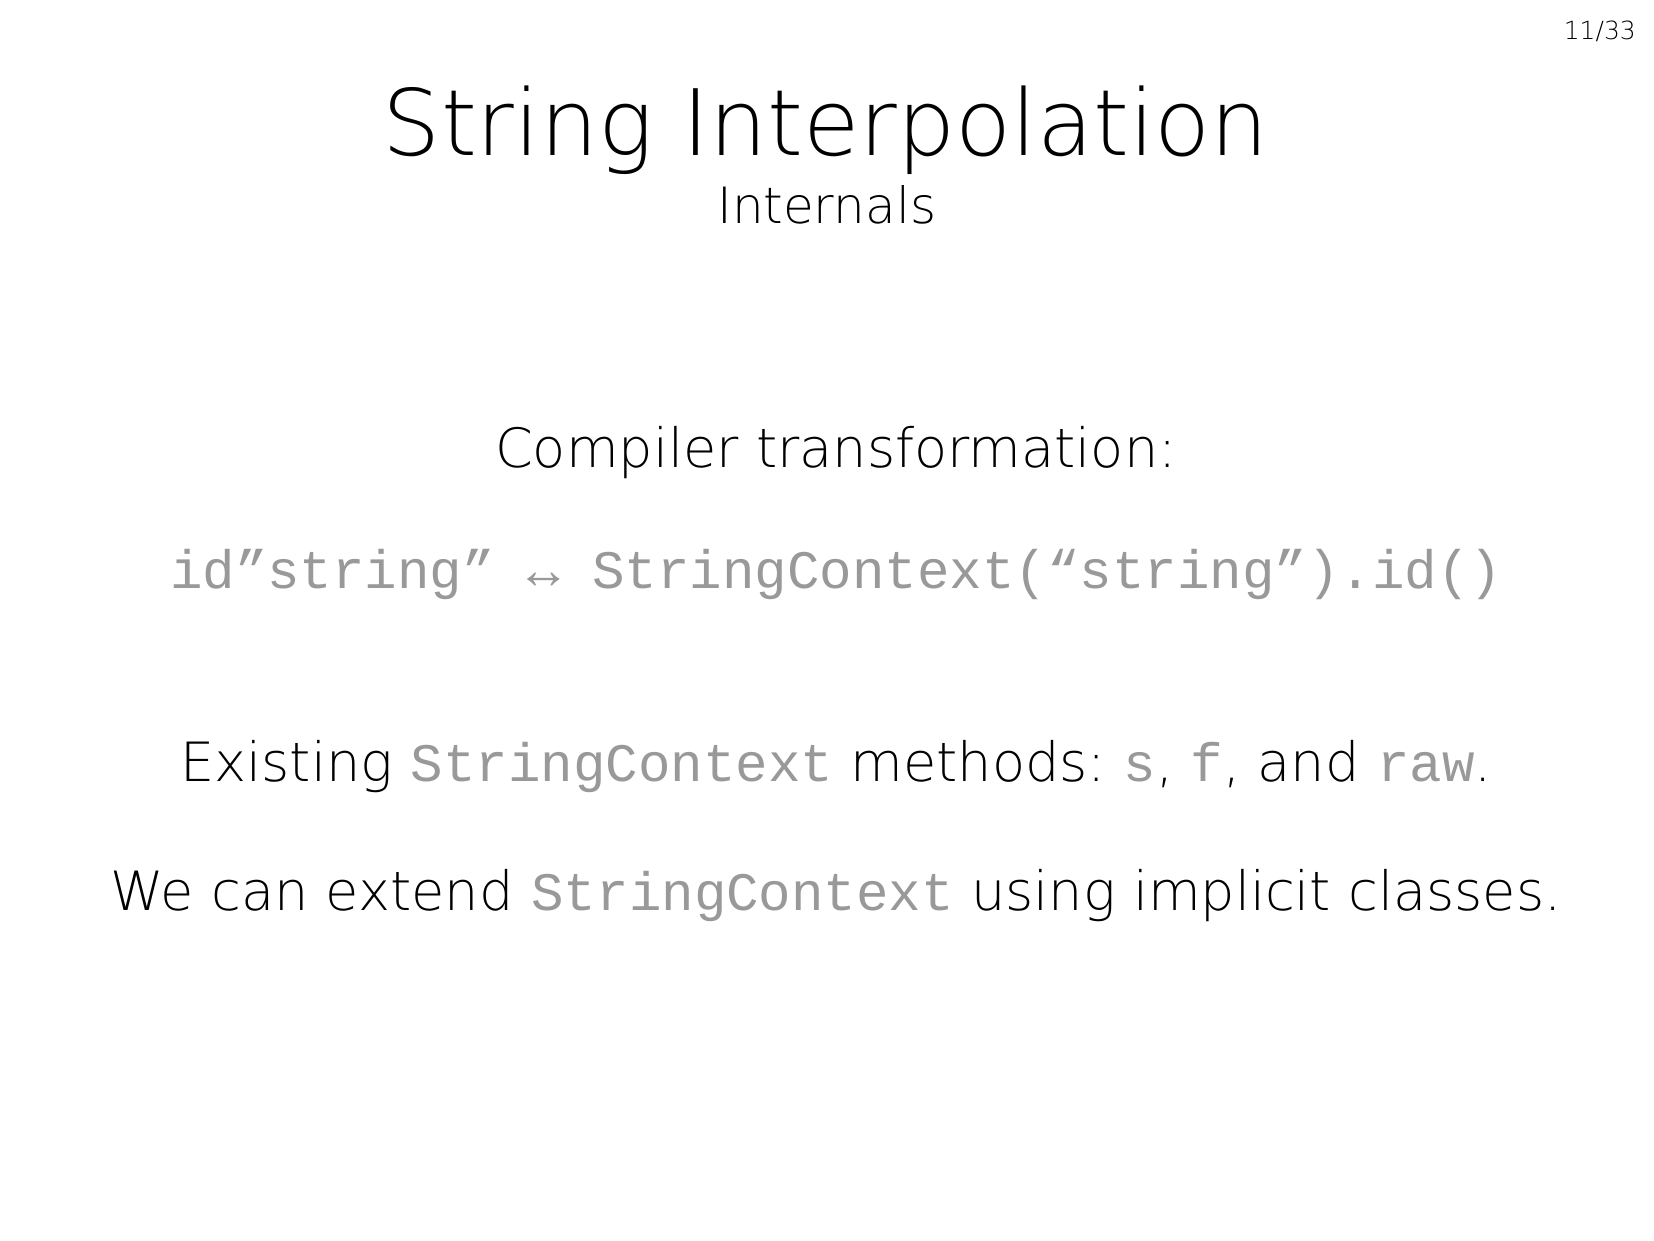

# String Interpolation Internals
Compiler transformation:
id”string” ↔ StringContext(“string”).id()
Existing StringContext methods: s, f, and raw.
We can extend StringContext using implicit classes.